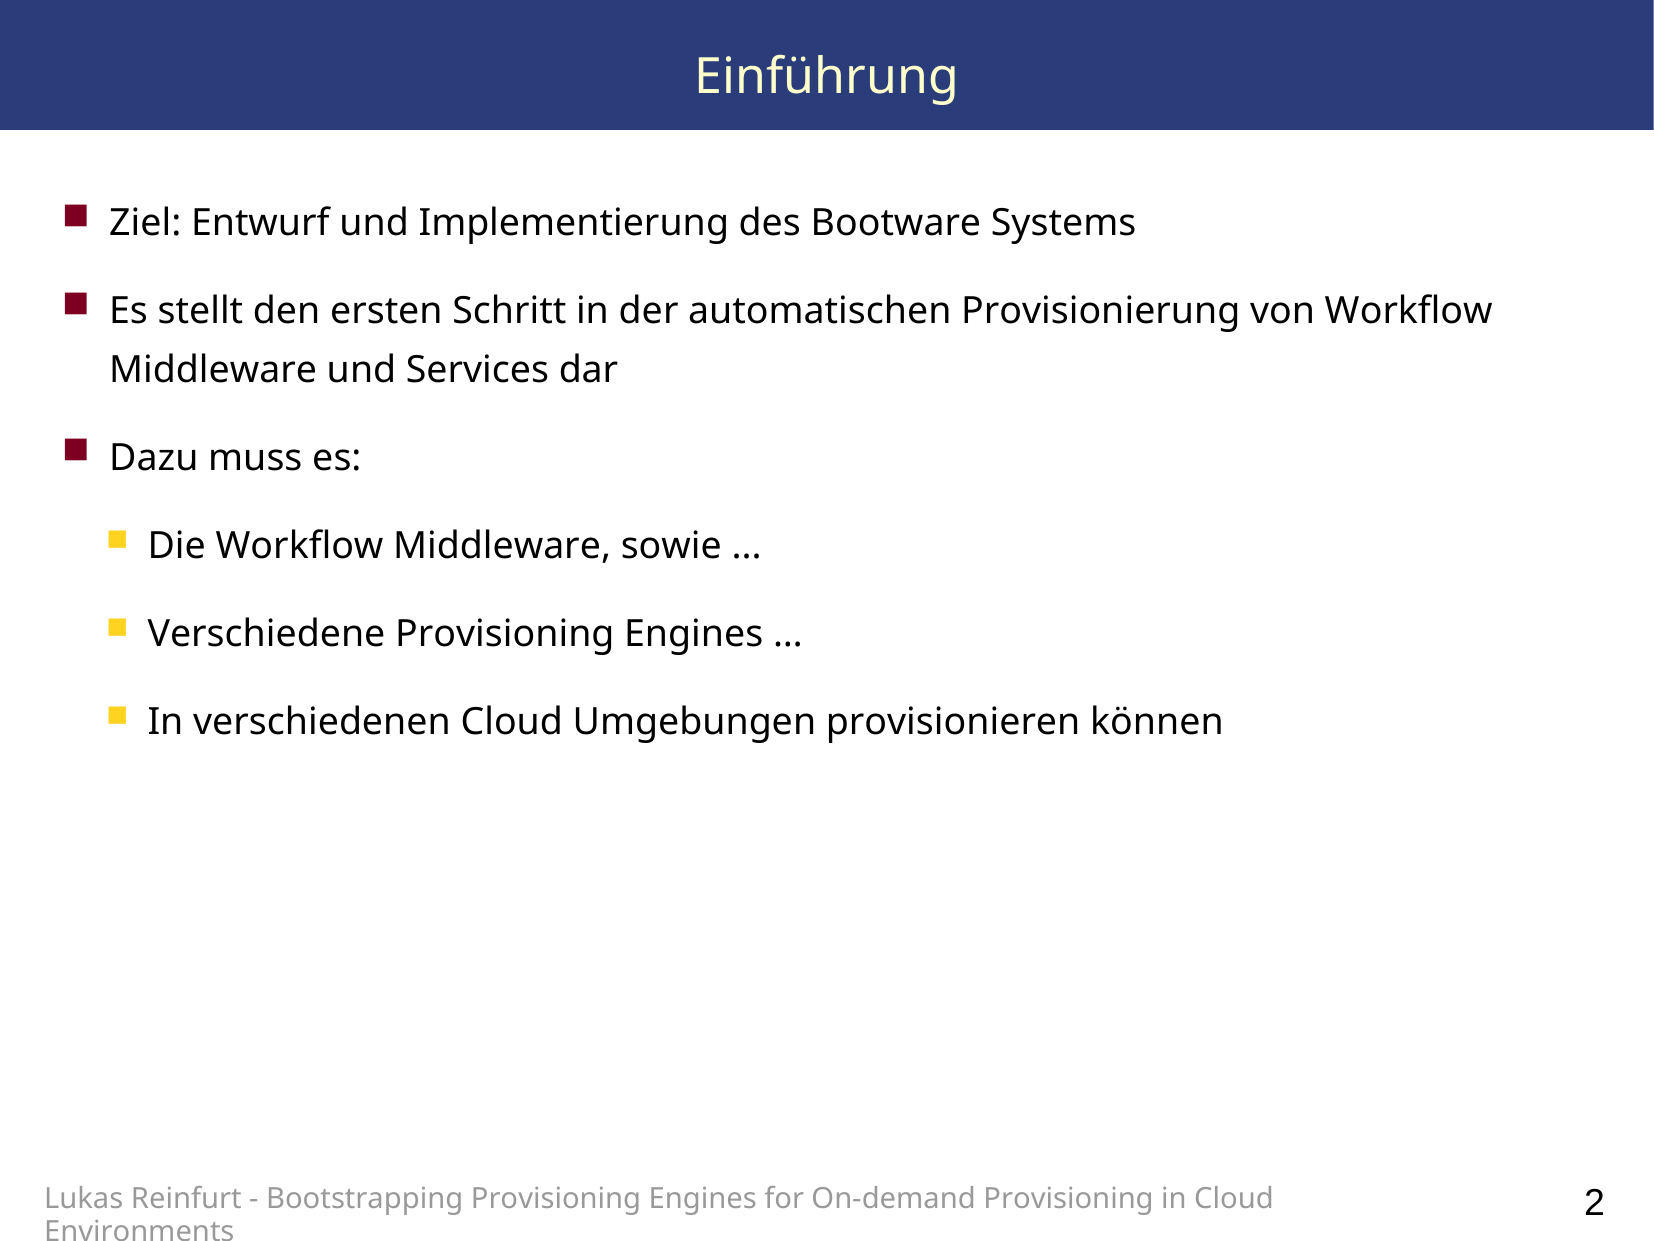

# Einführung
Ziel: Entwurf und Implementierung des Bootware Systems
Es stellt den ersten Schritt in der automatischen Provisionierung von Workflow Middleware und Services dar
Dazu muss es:
Die Workflow Middleware, sowie ...
Verschiedene Provisioning Engines …
In verschiedenen Cloud Umgebungen provisionieren können